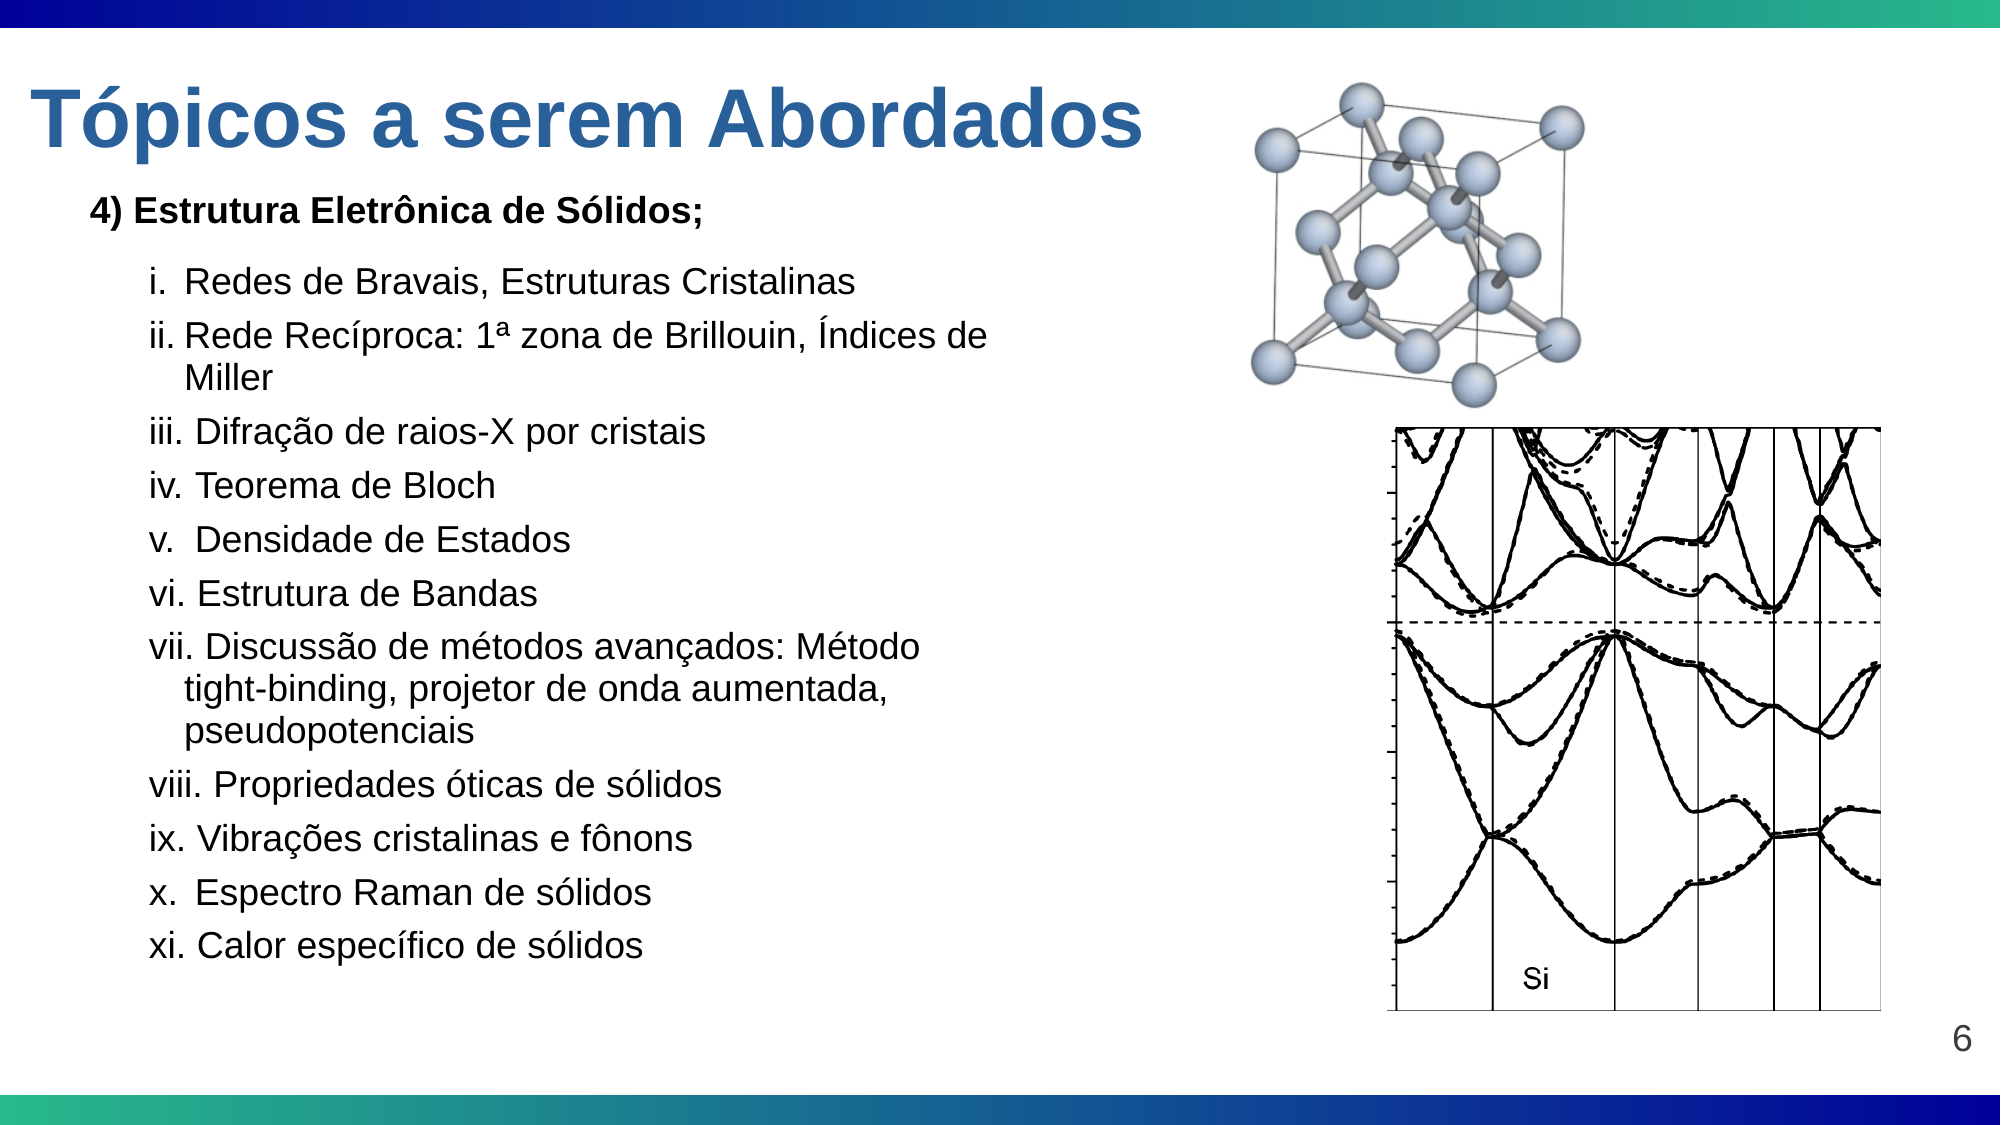

Tópicos a serem Abordados
4) Estrutura Eletrônica de Sólidos;
Redes de Bravais, Estruturas Cristalinas
Rede Recíproca: 1ª zona de Brillouin, Índices de Miller
 Difração de raios-X por cristais
 Teorema de Bloch
 Densidade de Estados
 Estrutura de Bandas
 Discussão de métodos avançados: Método tight-binding, projetor de onda aumentada, pseudopotenciais
 Propriedades óticas de sólidos
 Vibrações cristalinas e fônons
 Espectro Raman de sólidos
 Calor específico de sólidos